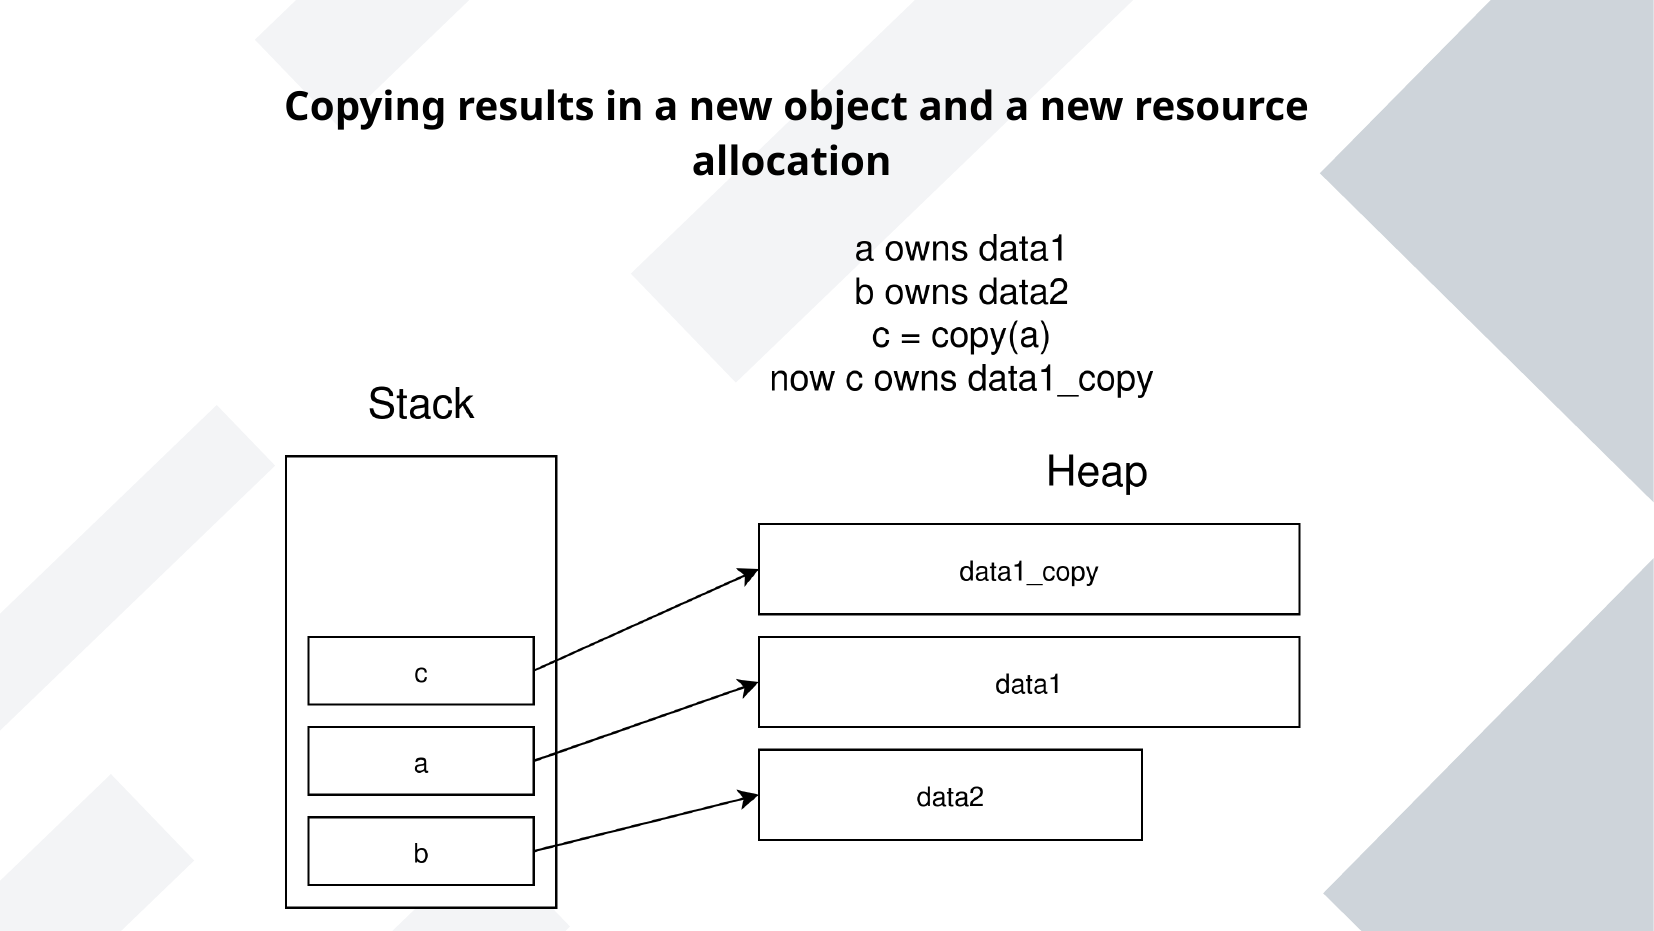

# Copying results in a new object and a new resource allocation